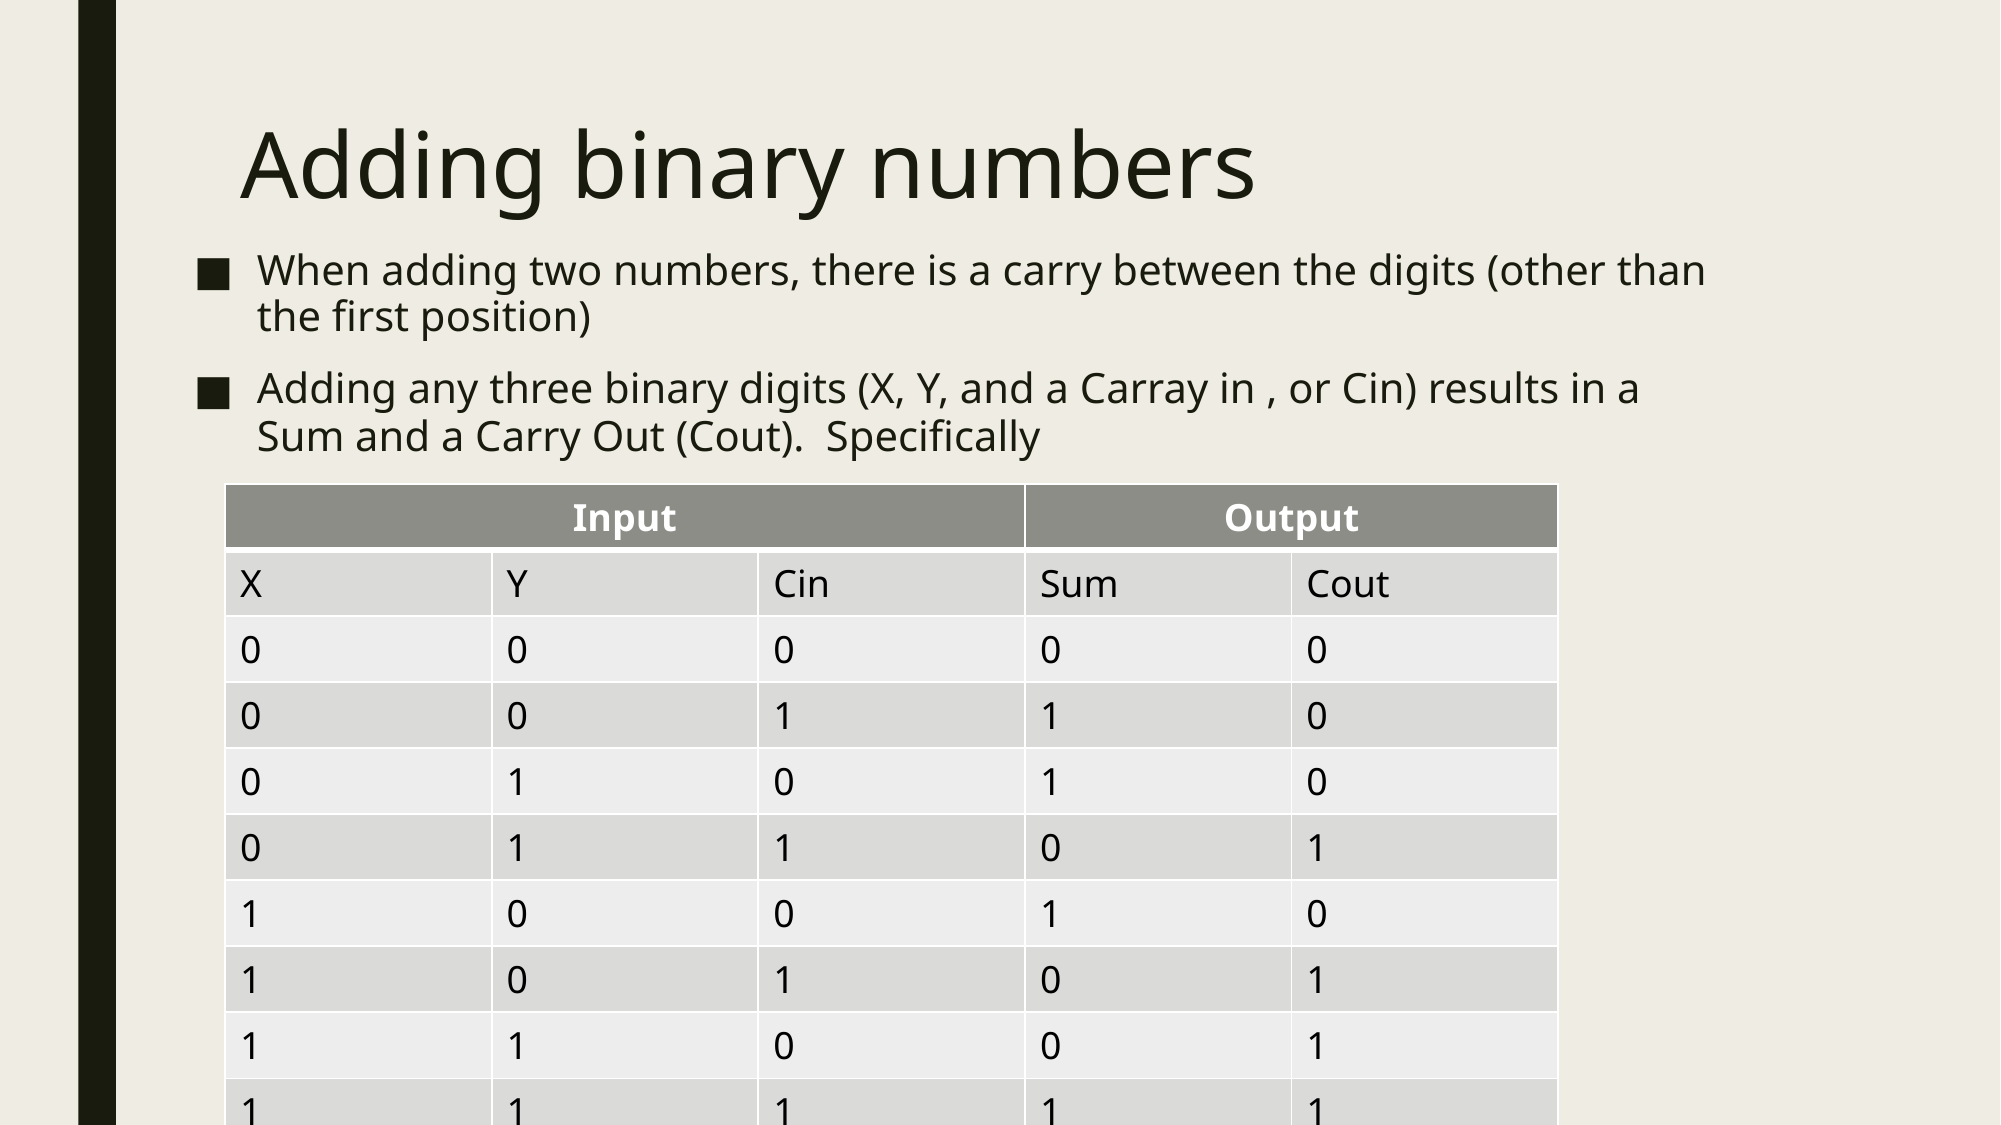

# Adding binary numbers
When adding two numbers, there is a carry between the digits (other than the first position)
Adding any three binary digits (X, Y, and a Carray in , or Cin) results in a Sum and a Carry Out (Cout). Specifically
| Input | | | Output | |
| --- | --- | --- | --- | --- |
| X | Y | Cin | Sum | Cout |
| 0 | 0 | 0 | 0 | 0 |
| 0 | 0 | 1 | 1 | 0 |
| 0 | 1 | 0 | 1 | 0 |
| 0 | 1 | 1 | 0 | 1 |
| 1 | 0 | 0 | 1 | 0 |
| 1 | 0 | 1 | 0 | 1 |
| 1 | 1 | 0 | 0 | 1 |
| 1 | 1 | 1 | 1 | 1 |